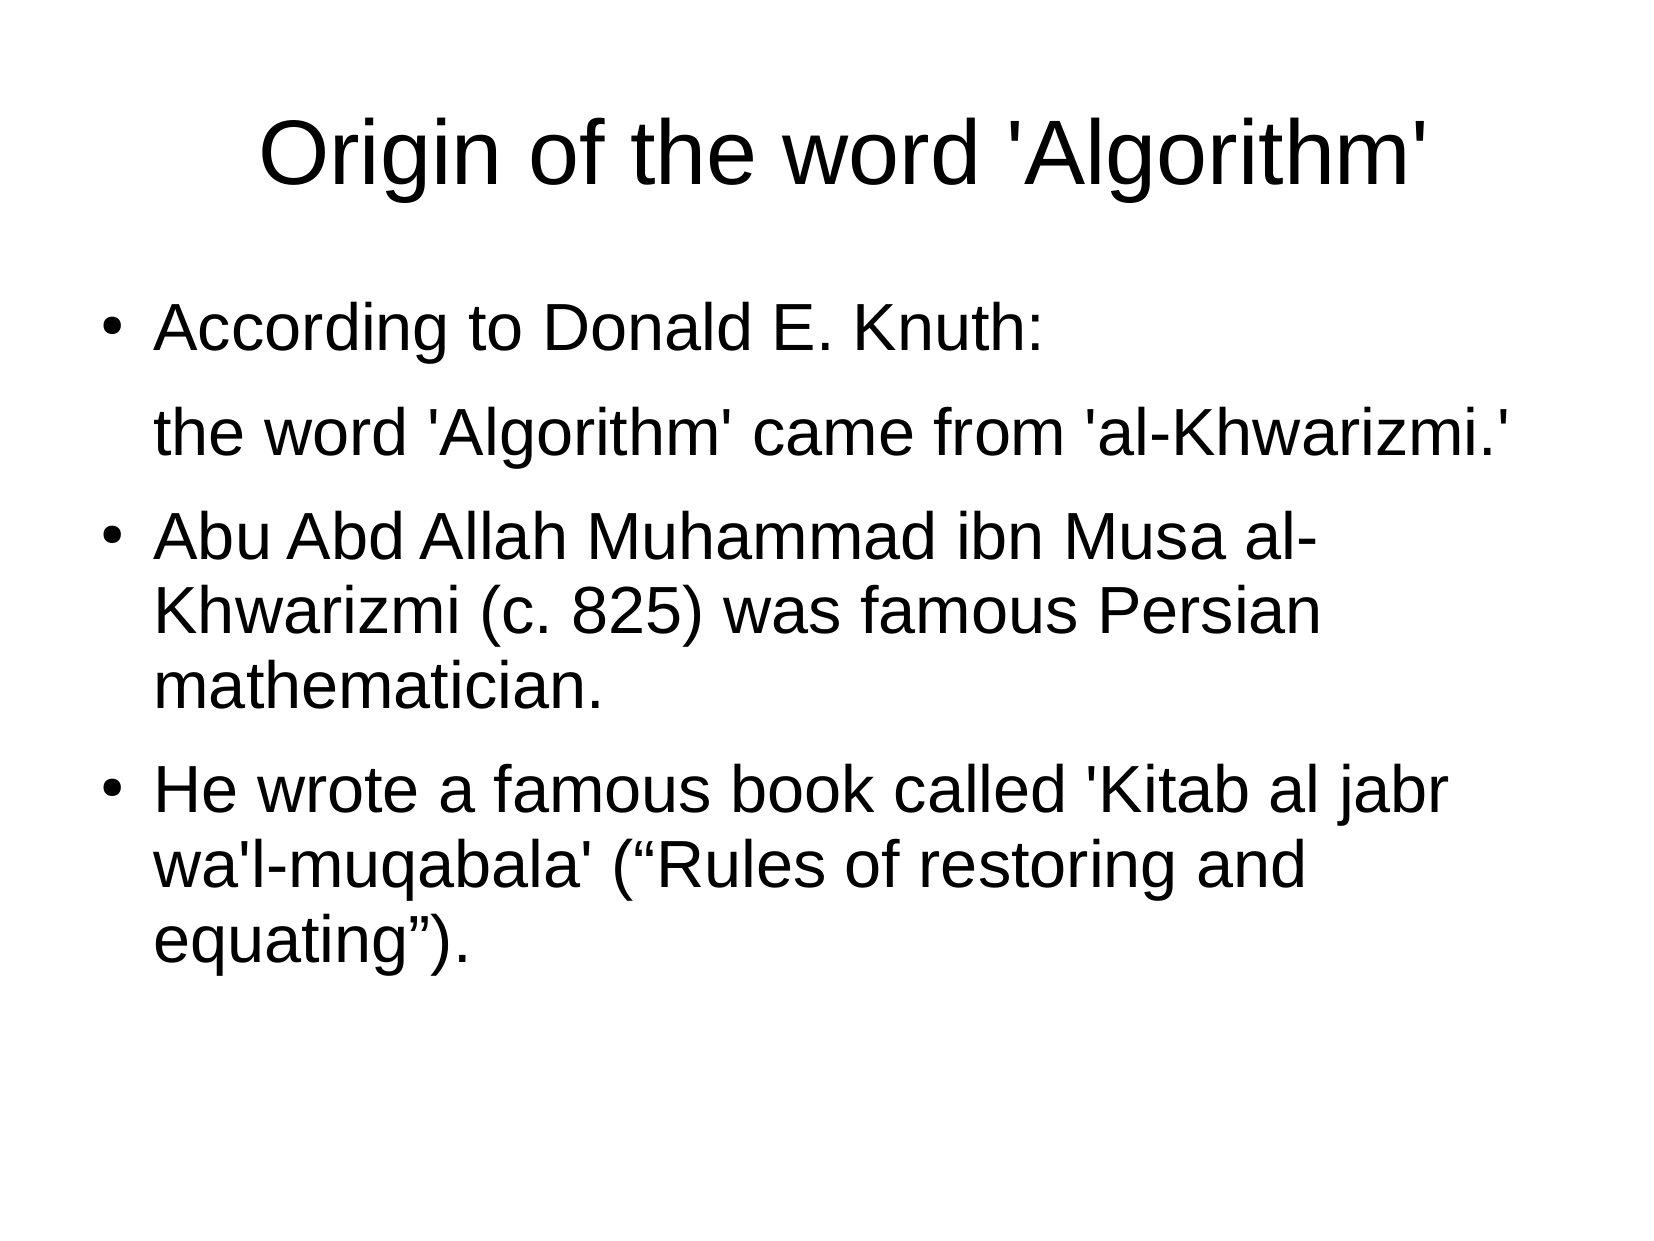

# Origin of the word 'Algorithm'
According to Donald E. Knuth:
the word 'Algorithm' came from 'al-Khwarizmi.'
Abu Abd Allah Muhammad ibn Musa al- Khwarizmi (c. 825) was famous Persian mathematician.
He wrote a famous book called 'Kitab al jabr wa'l-muqabala' (“Rules of restoring and equating”).